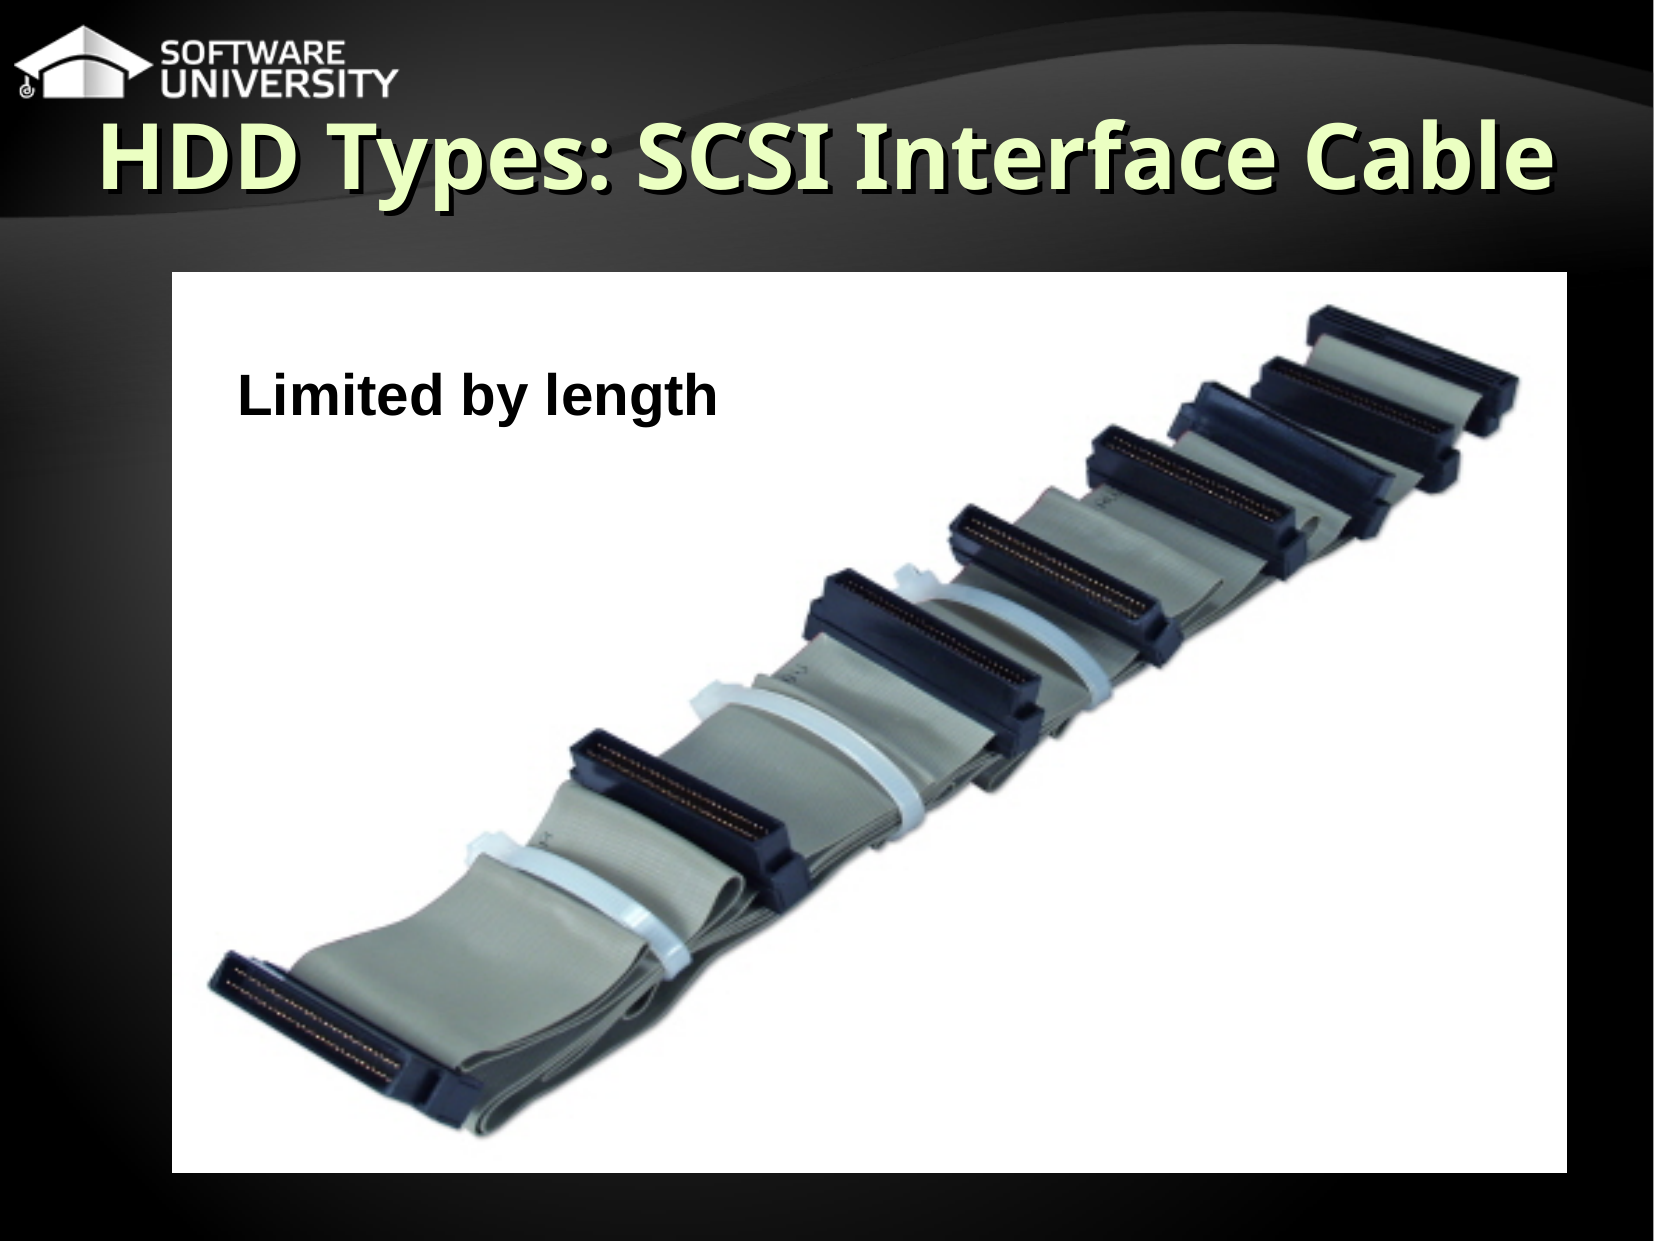

# HDD Types: SCSI Interface Cable
Limited by length